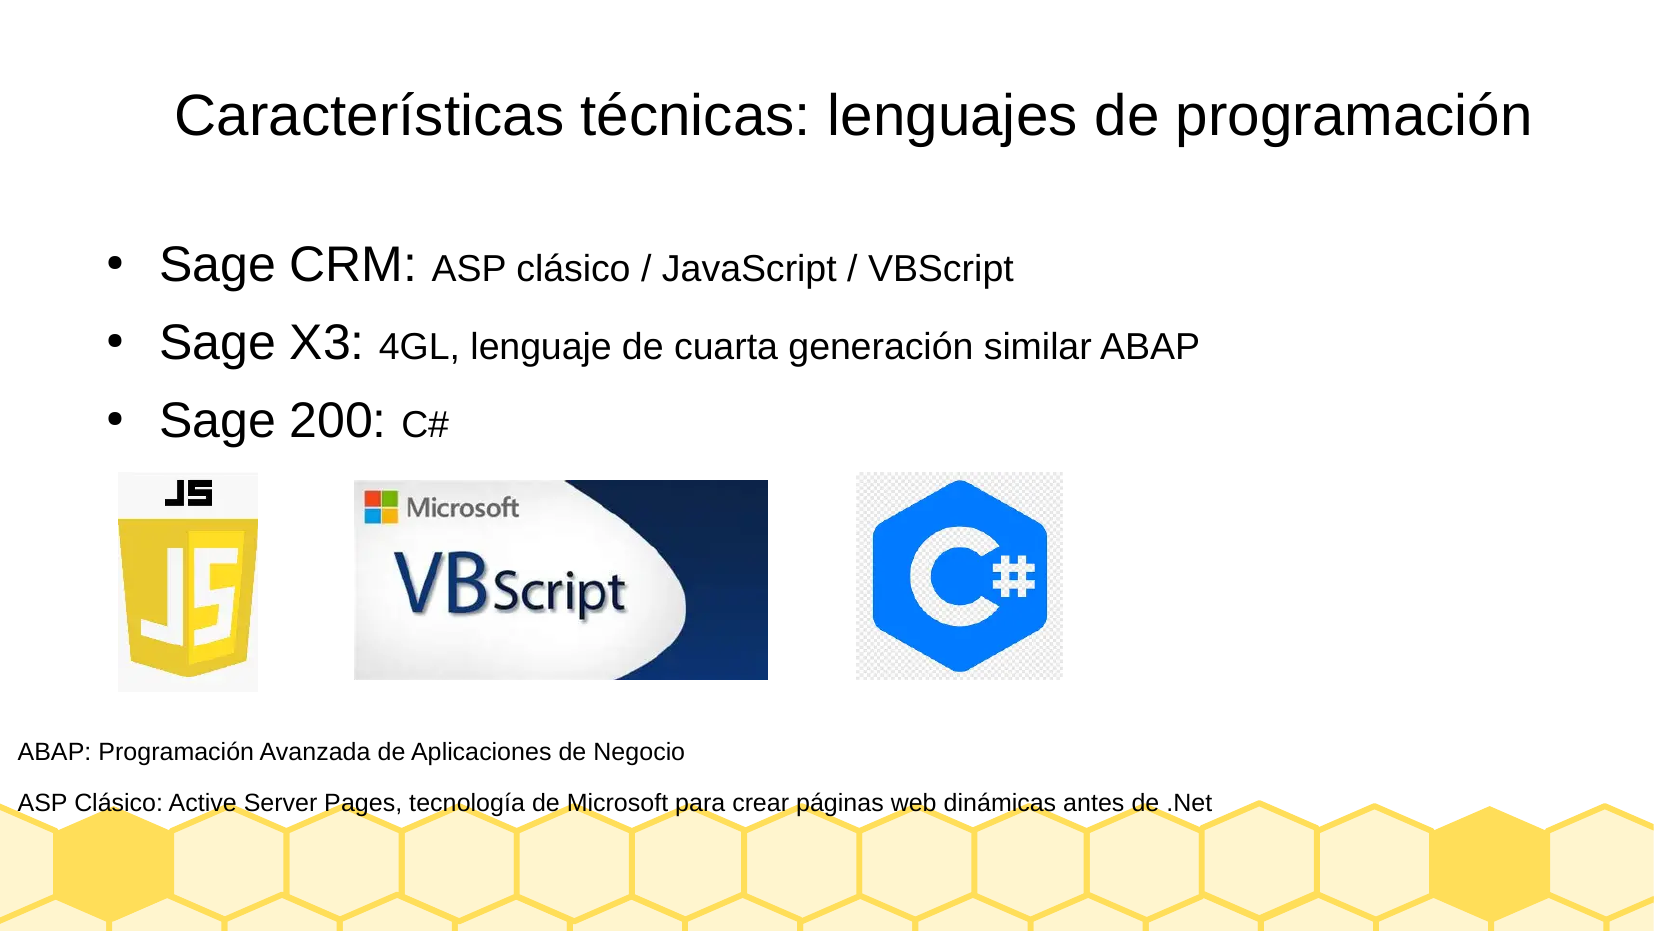

# Características técnicas: lenguajes de programación
Sage CRM: ASP clásico / JavaScript / VBScript
Sage X3: 4GL, lenguaje de cuarta generación similar ABAP
Sage 200: C#
ABAP: Programación Avanzada de Aplicaciones de Negocio
ASP Clásico: Active Server Pages, tecnología de Microsoft para crear páginas web dinámicas antes de .Net